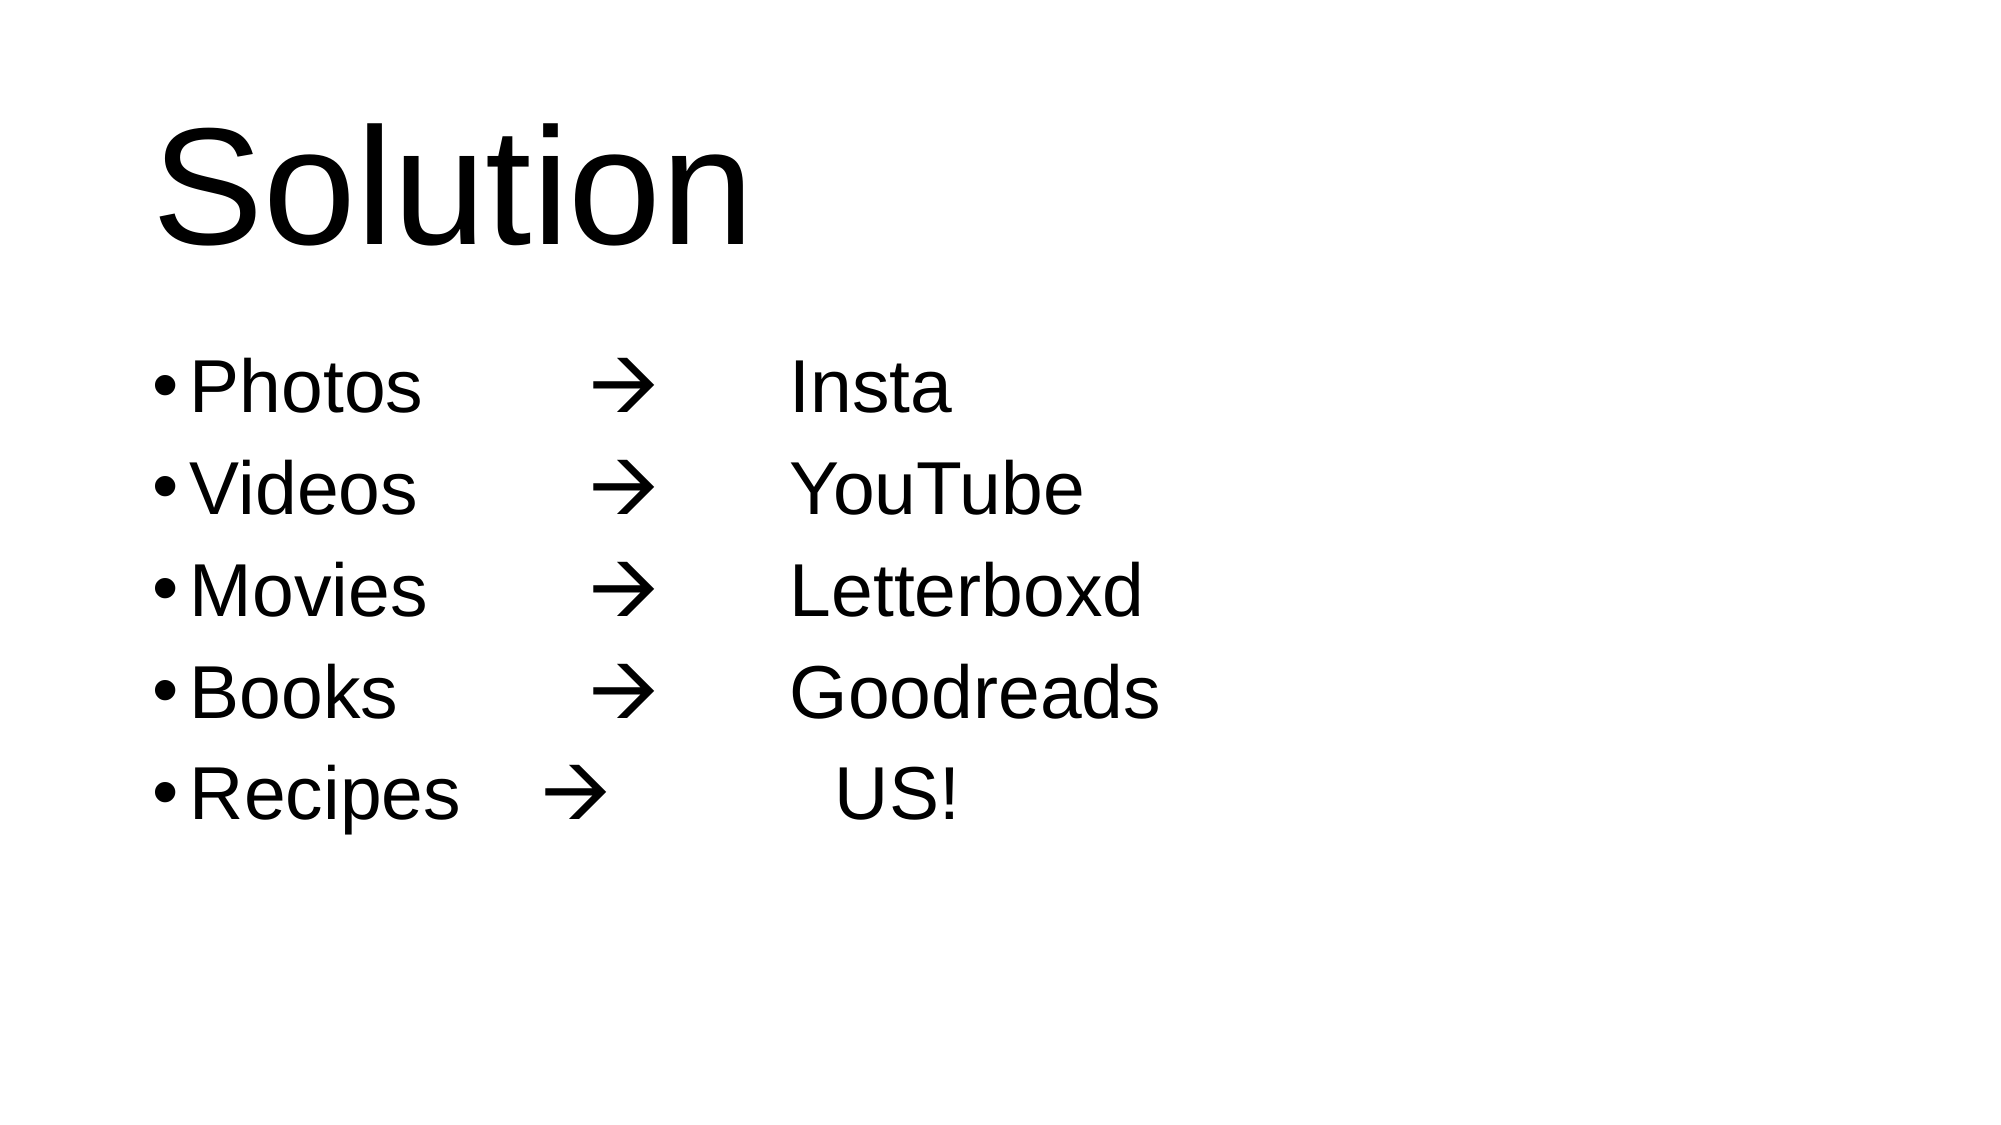

Solution
Photos	 	Insta
Videos	 	YouTube
Movies	 	Letterboxd
Books	 	Goodreads
Recipes 	 US!